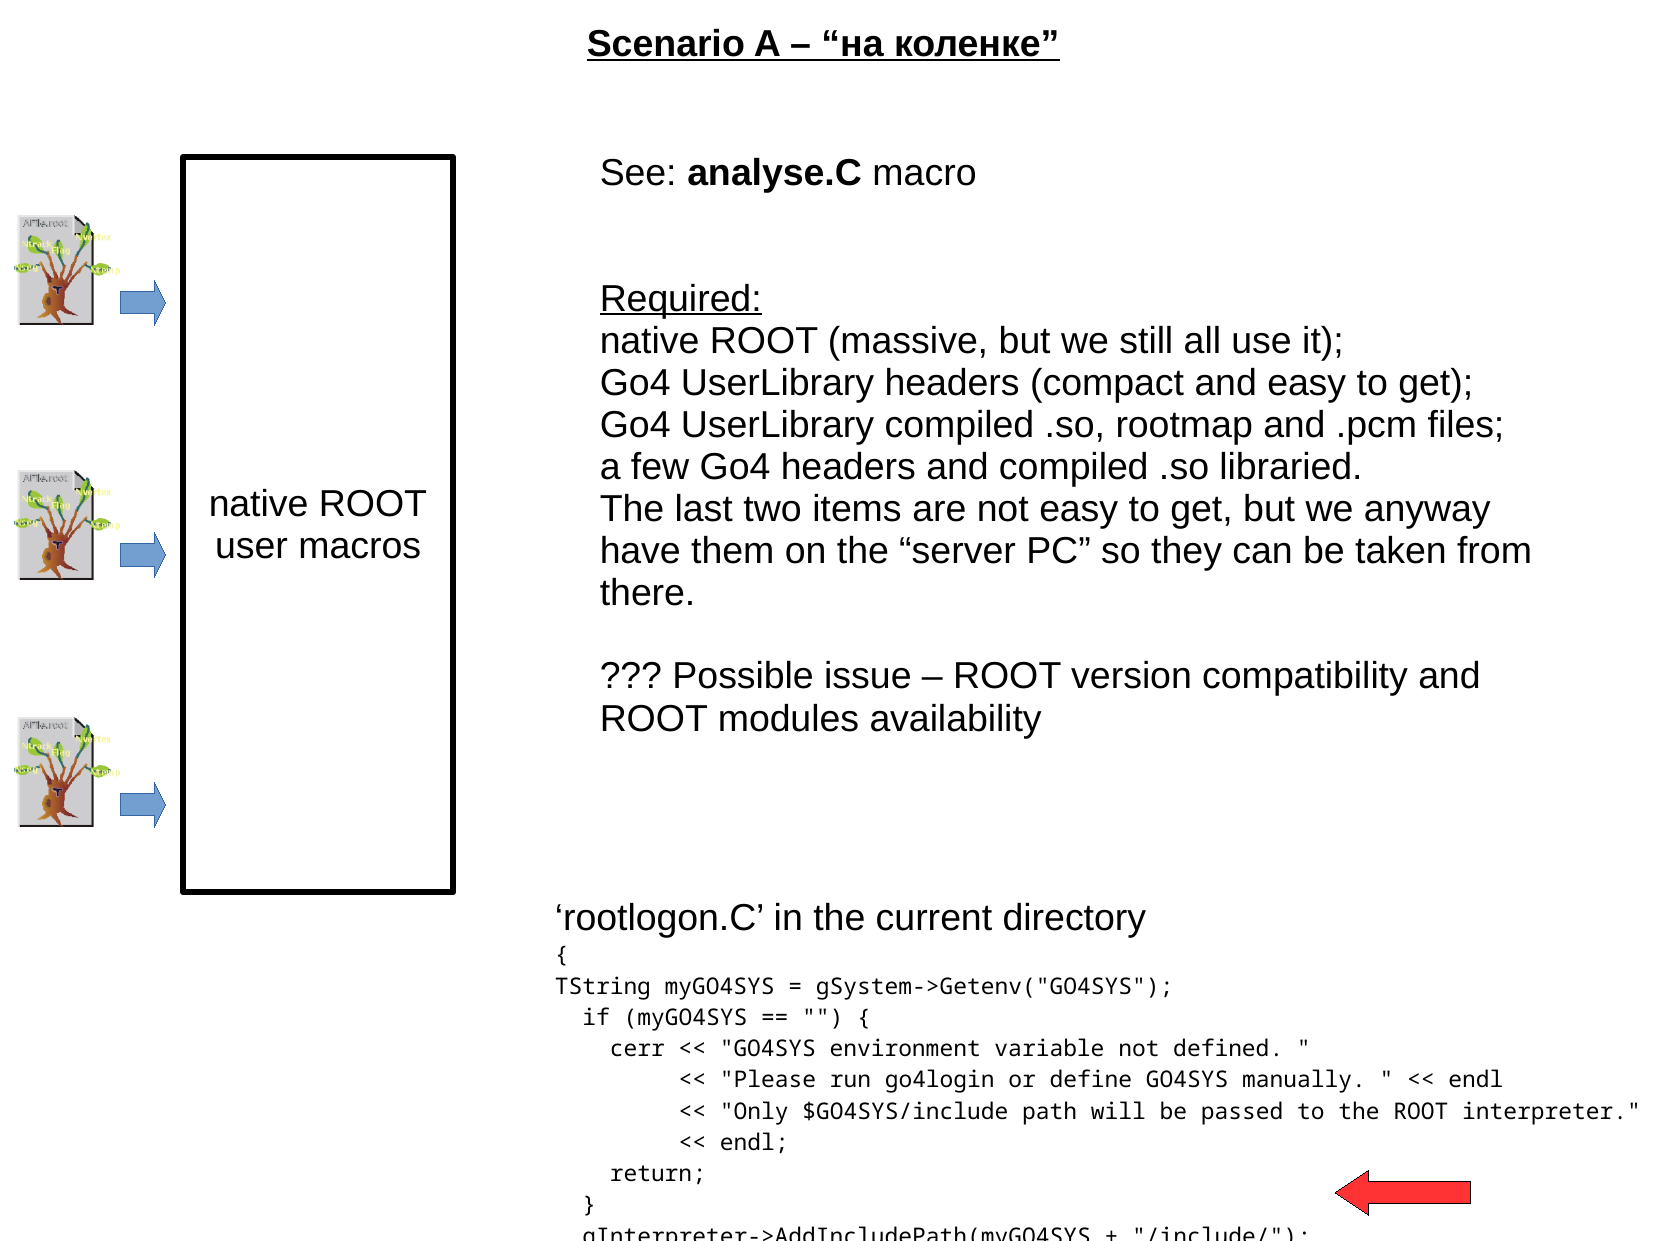

Scenario A – “на коленке”
See: analyse.C macro
Required:
native ROOT (massive, but we still all use it);
Go4 UserLibrary headers (compact and easy to get);
Go4 UserLibrary compiled .so, rootmap and .pcm files;
a few Go4 headers and compiled .so libraried.
The last two items are not easy to get, but we anyway have them on the “server PC” so they can be taken from there.
??? Possible issue – ROOT version compatibility and ROOT modules availability
native ROOT
user macros
‘rootlogon.C’ in the current directory
{
TString myGO4SYS = gSystem->Getenv("GO4SYS");
 if (myGO4SYS == "") {
 cerr << "GO4SYS environment variable not defined. "
 << "Please run go4login or define GO4SYS manually. " << endl
 << "Only $GO4SYS/include path will be passed to the ROOT interpreter."
 << endl;
 return;
 }
 gInterpreter->AddIncludePath(myGO4SYS + "/include/");
}